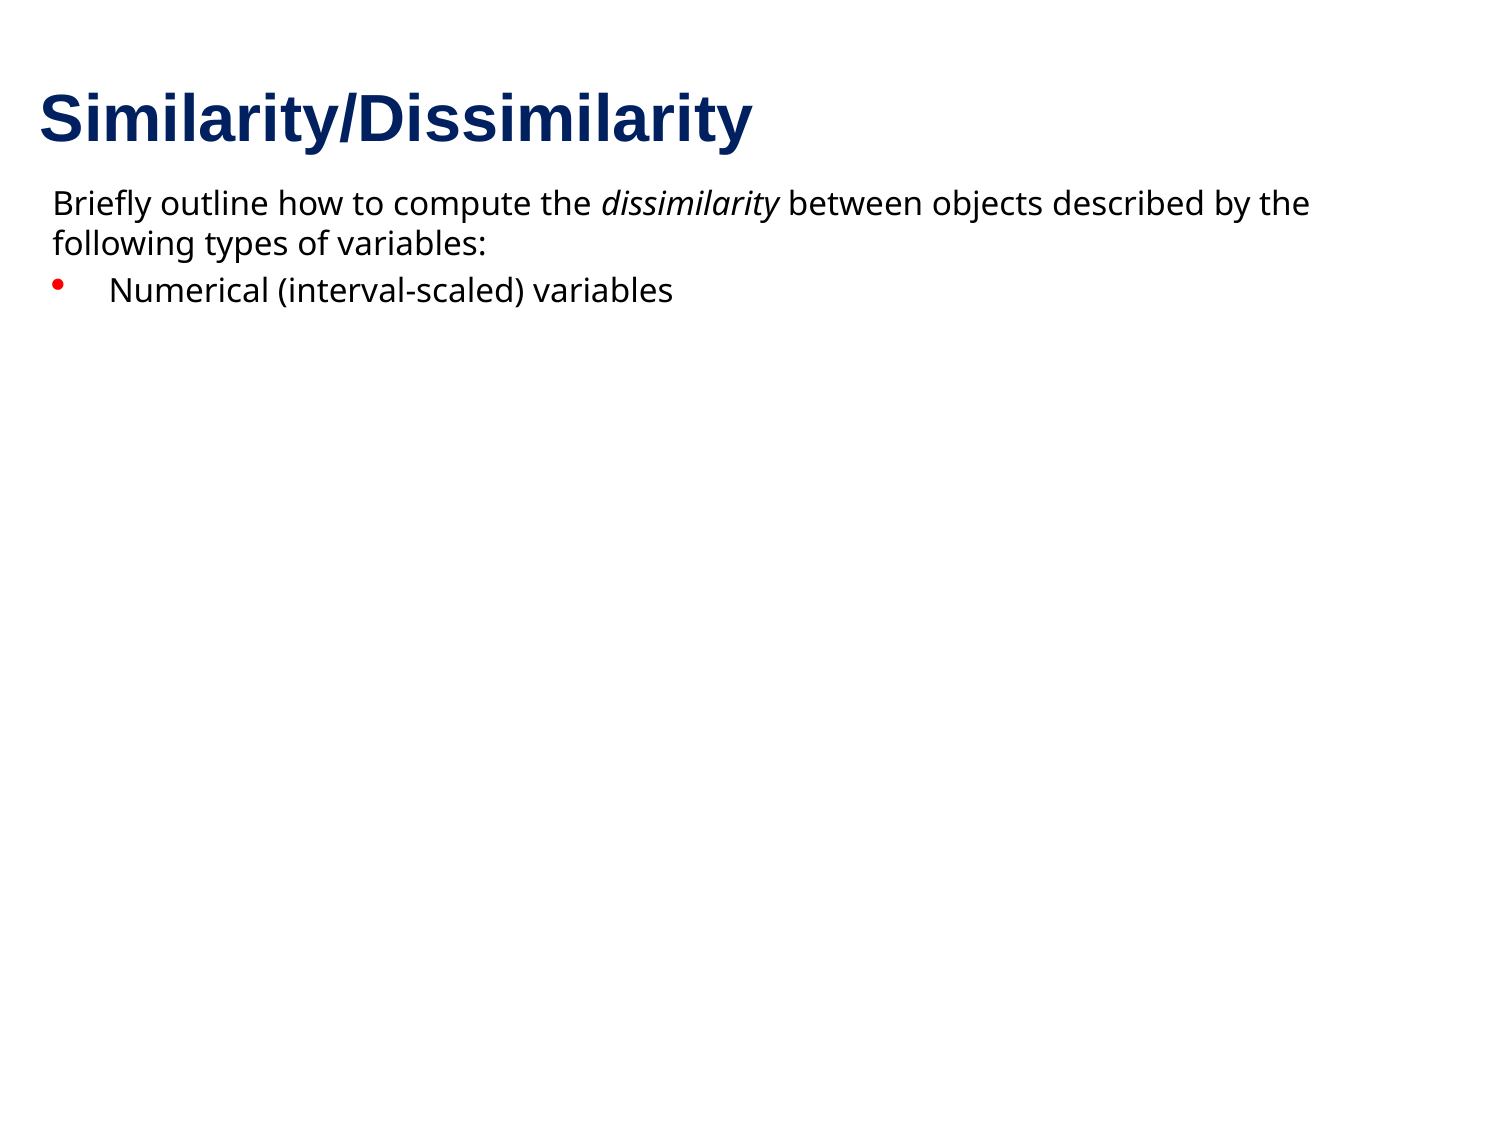

# Similarity/Dissimilarity
Briefly outline how to compute the dissimilarity between objects described by the following types of variables:
Numerical (interval-scaled) variables